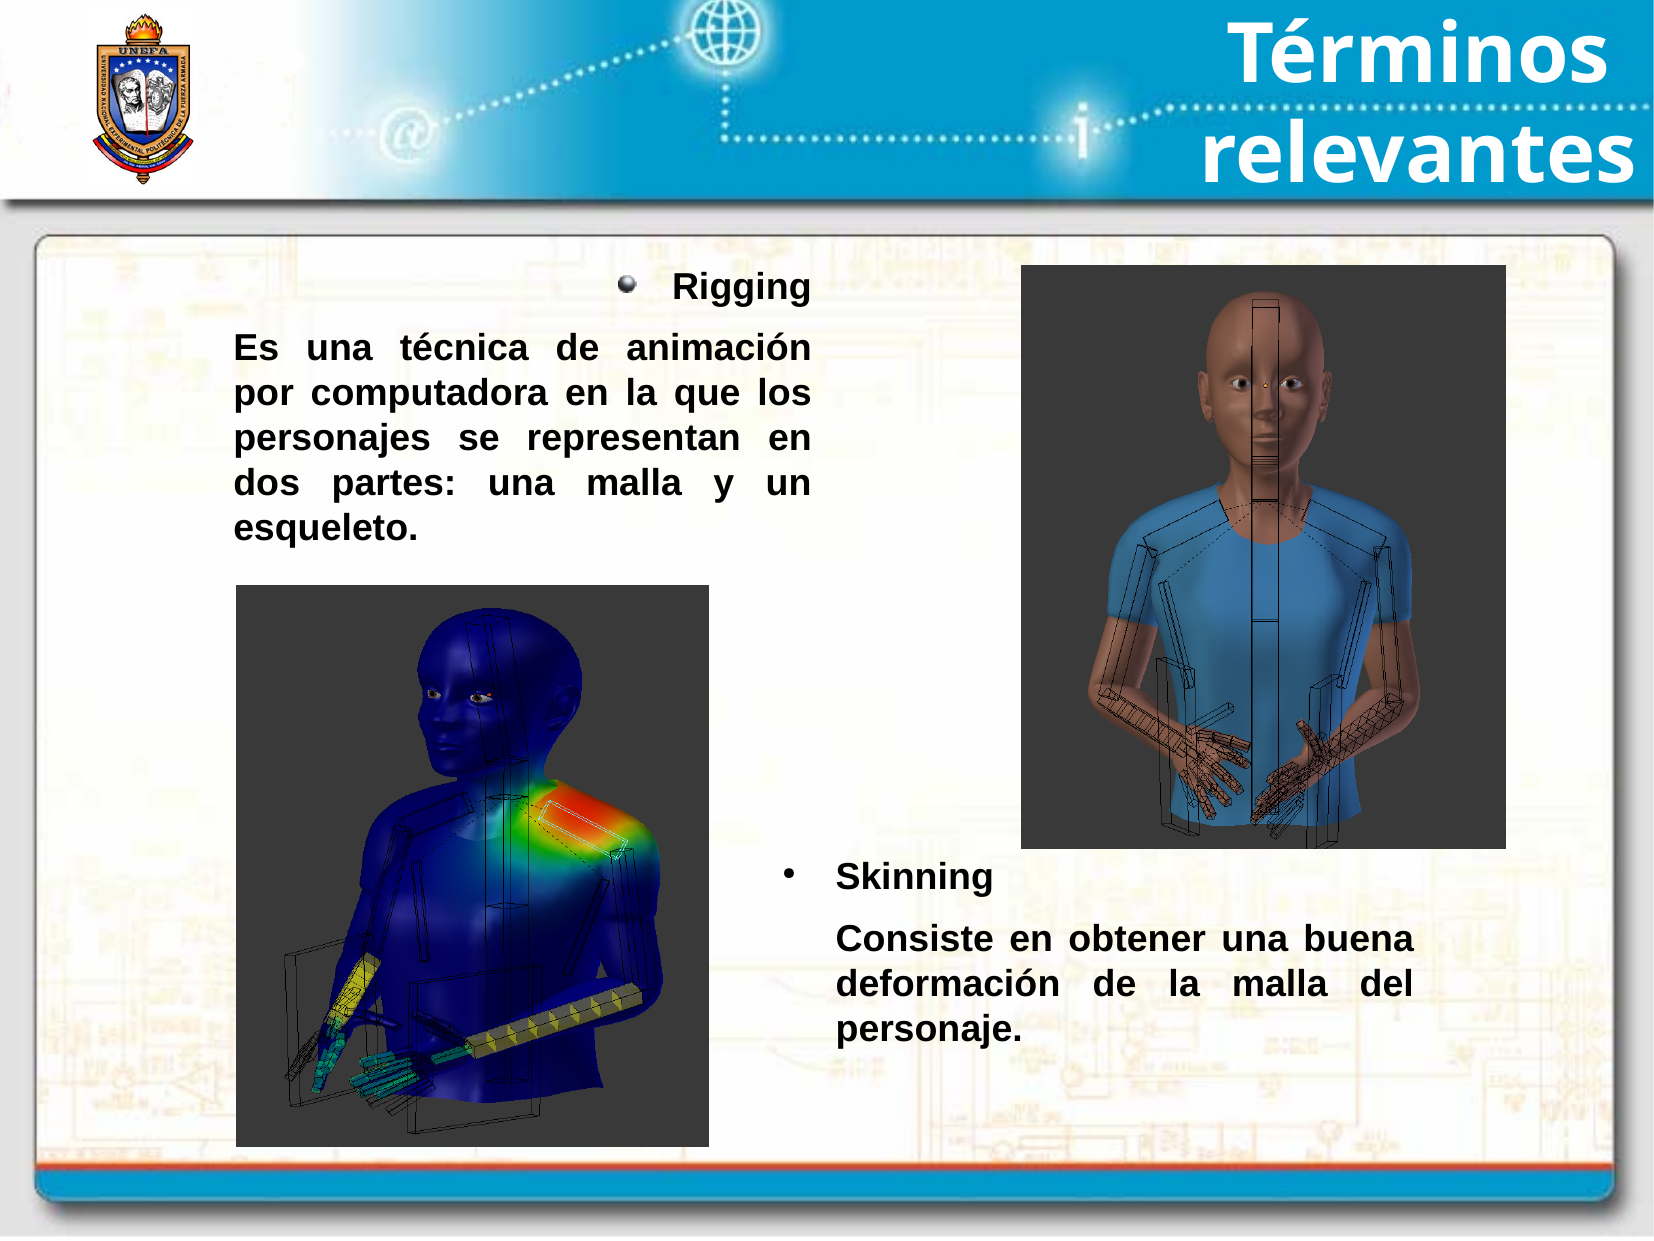

# Términos relevantes
Rigging
Es una técnica de animación por computadora en la que los personajes se representan en dos partes: una malla y un esqueleto.
Skinning
Consiste en obtener una buena deformación de la malla del personaje.